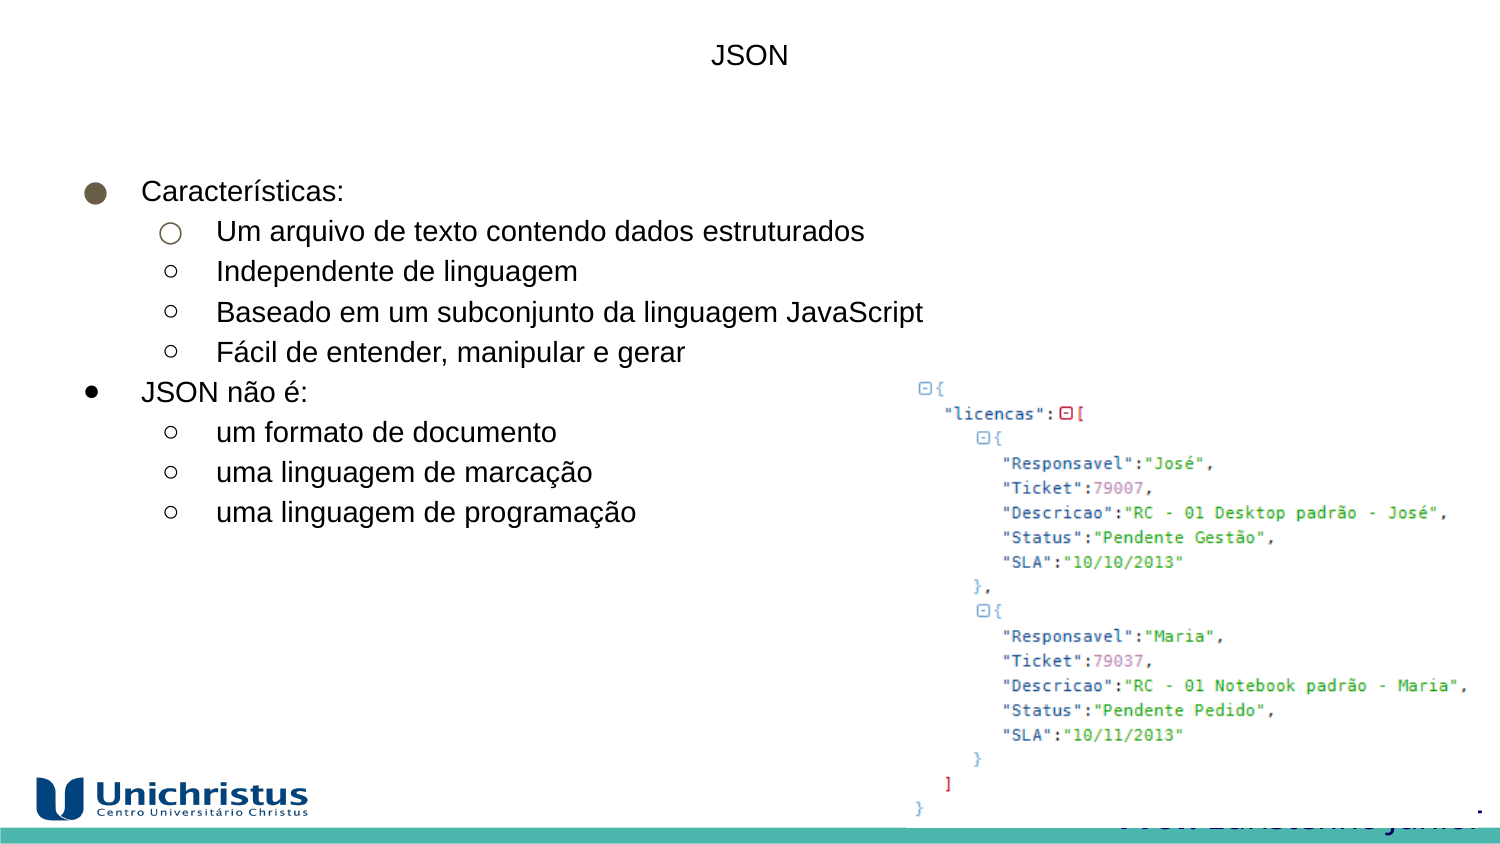

# JSON
Características:
Um arquivo de texto contendo dados estruturados
Independente de linguagem
Baseado em um subconjunto da linguagem JavaScript
Fácil de entender, manipular e gerar
JSON não é:
um formato de documento
uma linguagem de marcação
uma linguagem de programação